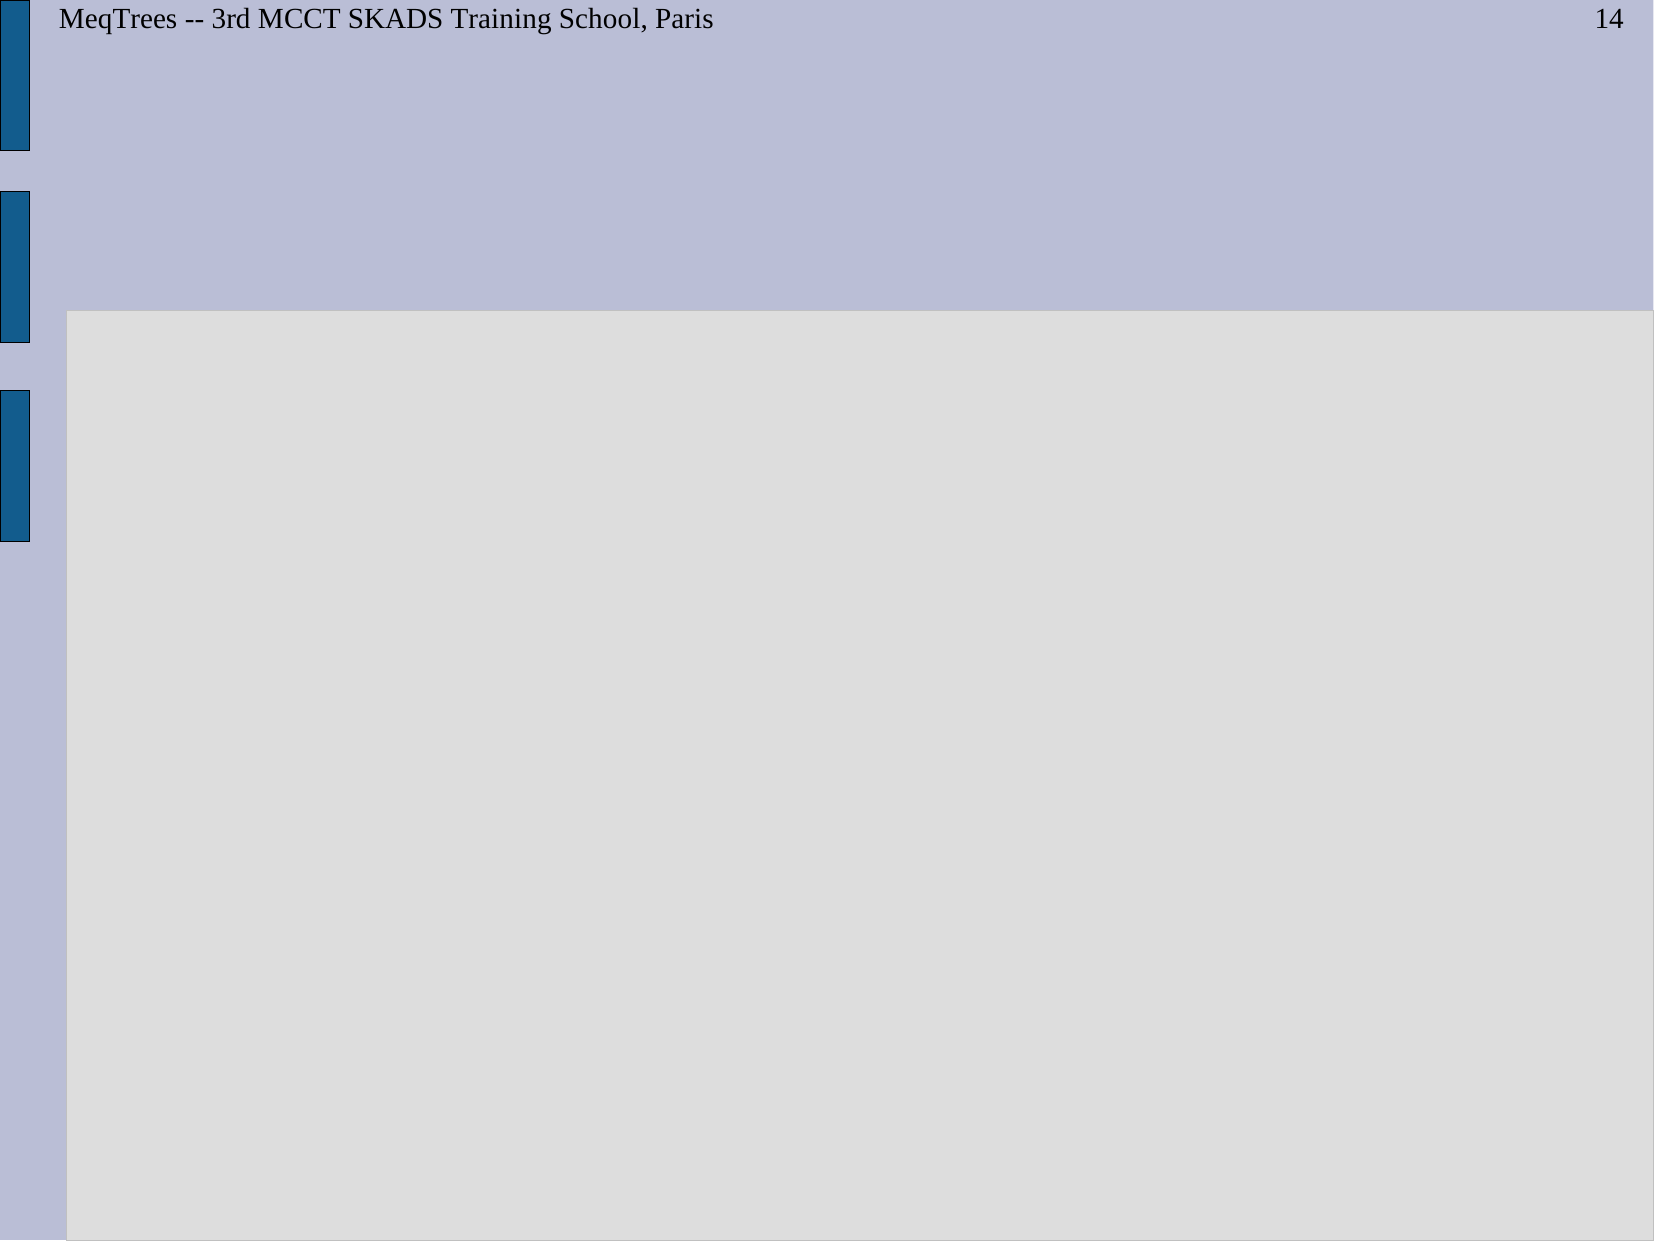

MeqTrees -- 3rd MCCT SKADS Training School, Paris
14
#